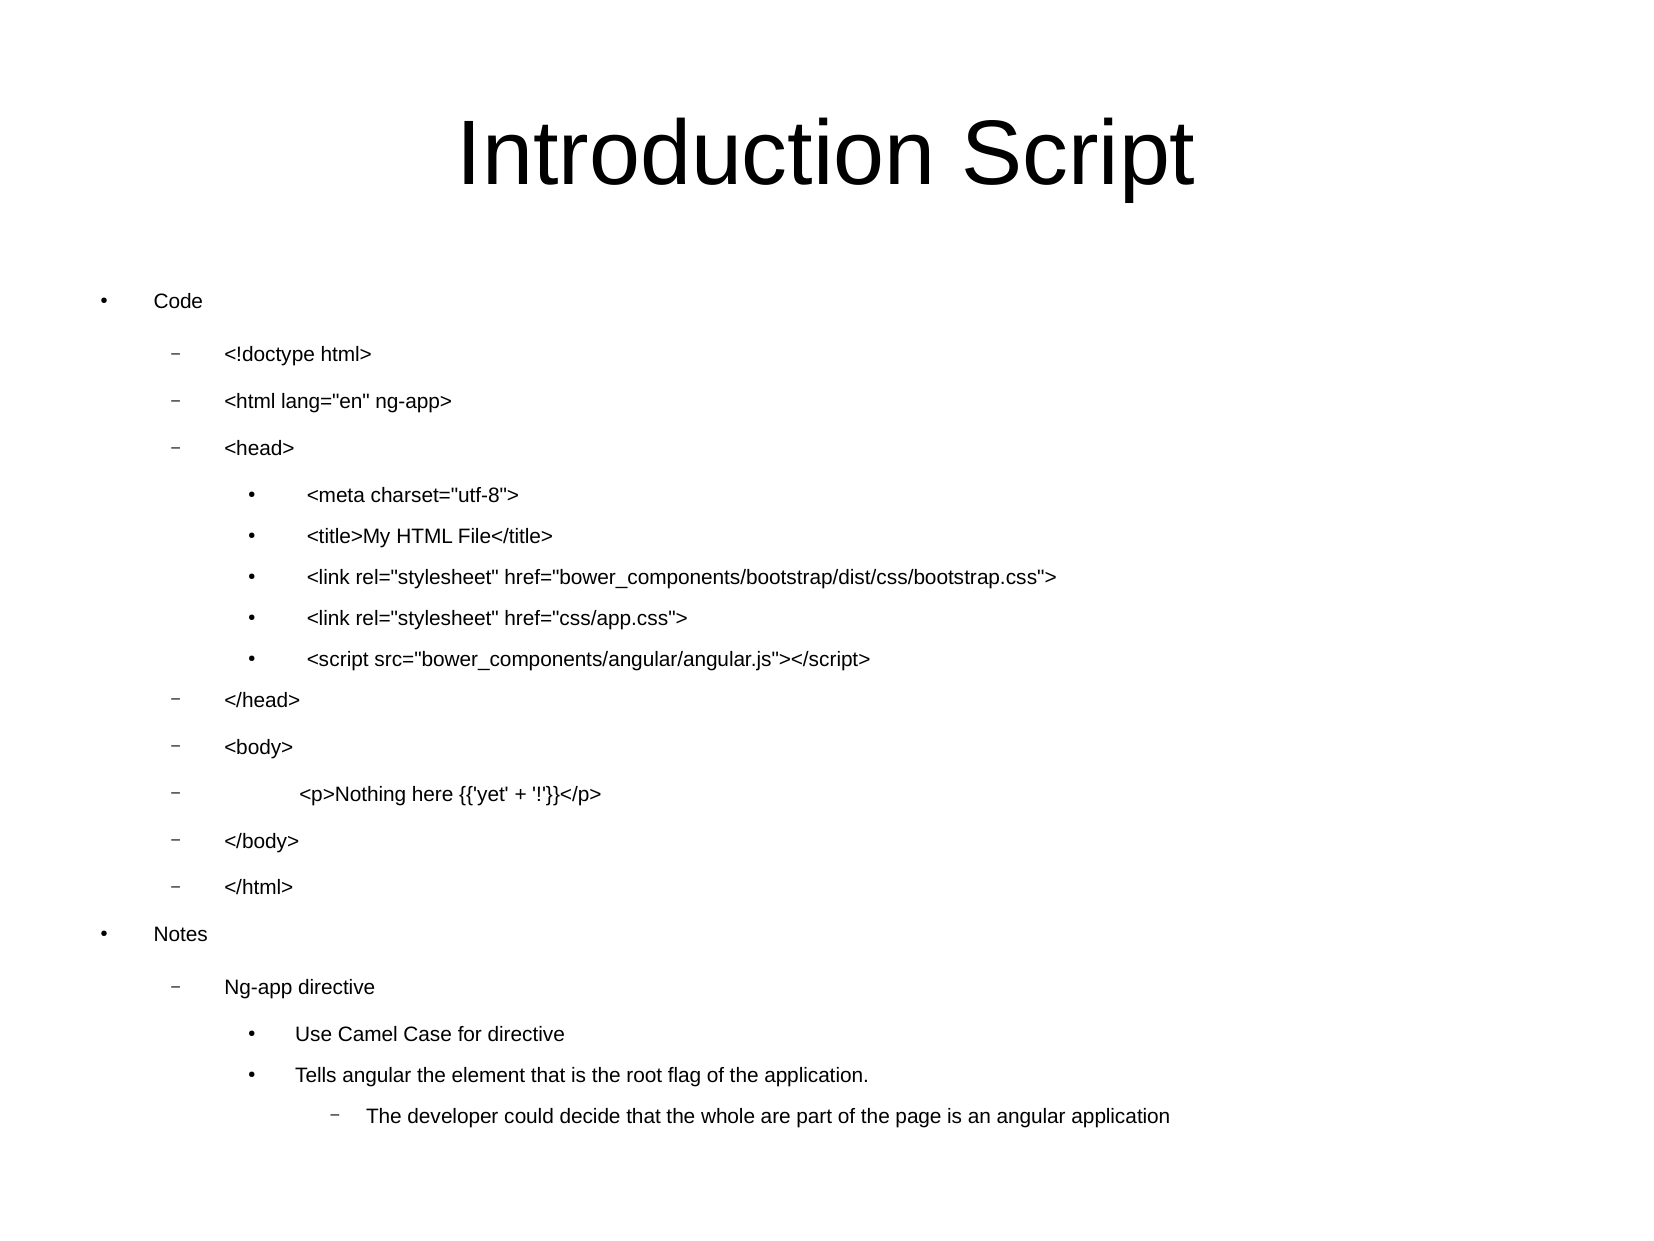

# Introduction Script
Code
<!doctype html>
<html lang="en" ng-app>
<head>
 <meta charset="utf-8">
 <title>My HTML File</title>
 <link rel="stylesheet" href="bower_components/bootstrap/dist/css/bootstrap.css">
 <link rel="stylesheet" href="css/app.css">
 <script src="bower_components/angular/angular.js"></script>
</head>
<body>
 	<p>Nothing here {{'yet' + '!'}}</p>
</body>
</html>
Notes
Ng-app directive
Use Camel Case for directive
Tells angular the element that is the root flag of the application.
The developer could decide that the whole are part of the page is an angular application